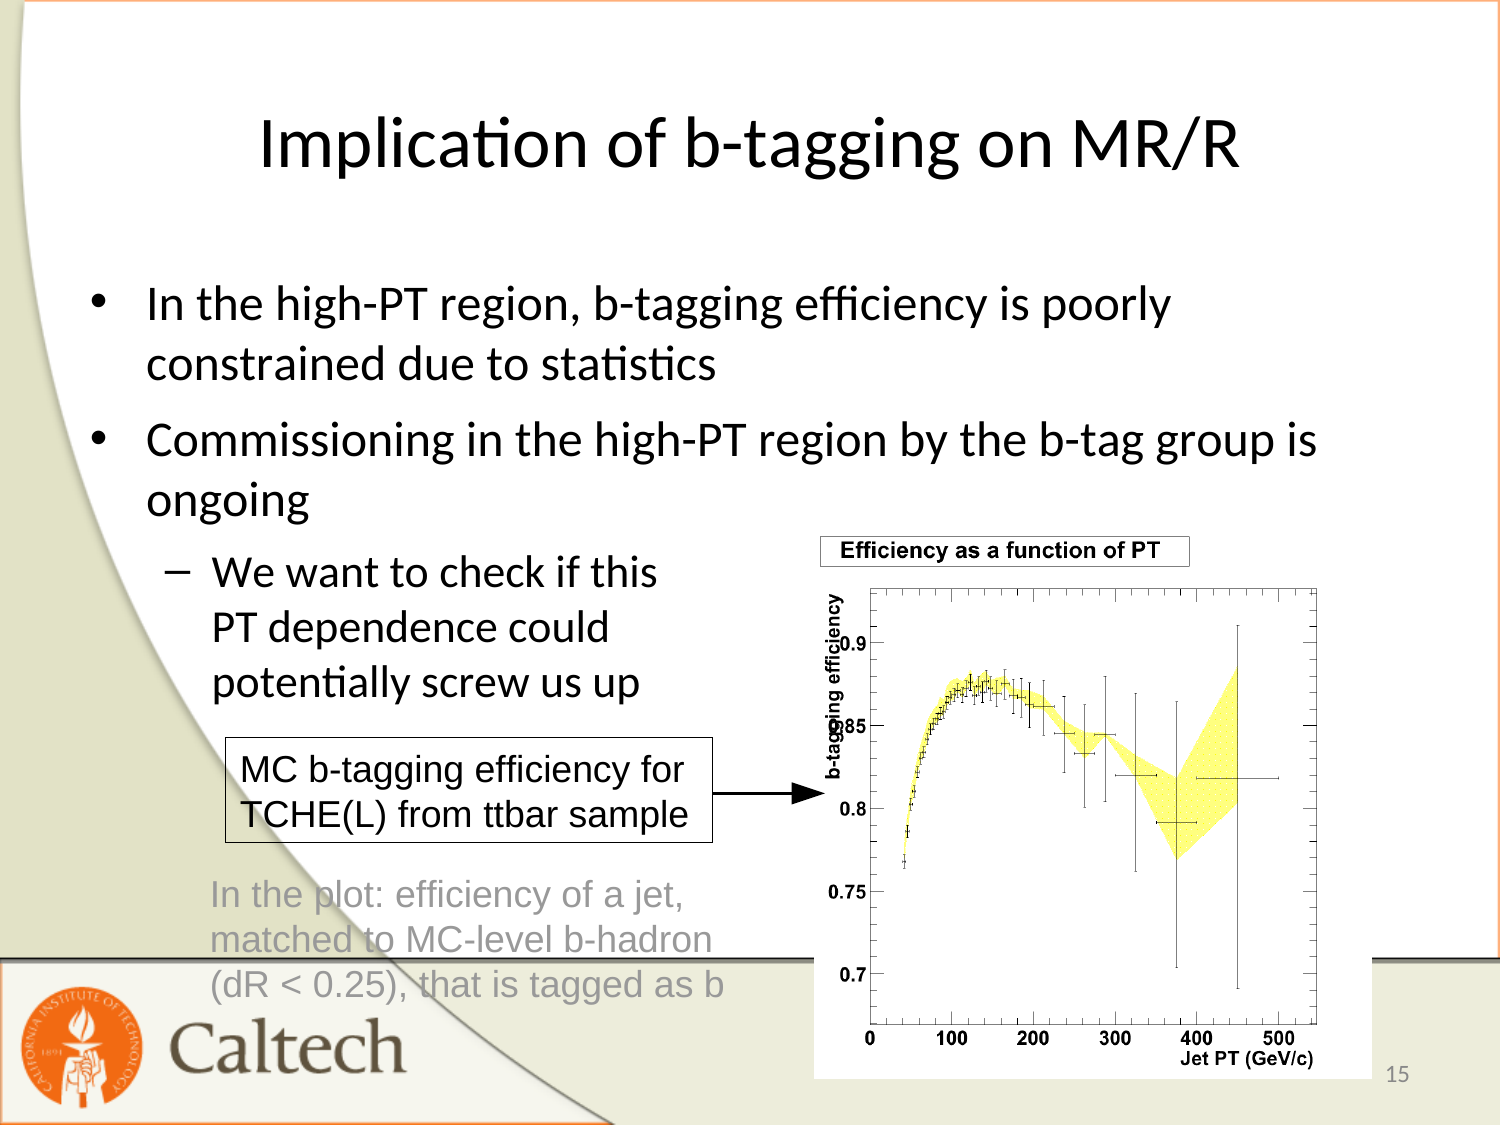

# Implication of b-tagging on MR/R
In the high-PT region, b-tagging efficiency is poorly constrained due to statistics
Commissioning in the high-PT region by the b-tag group is ongoing
We want to check if this
PT dependence could
potentially screw us up
MC b-tagging efficiency for TCHE(L) from ttbar sample
In the plot: efficiency of a jet, matched to MC-level b-hadron (dR < 0.25), that is tagged as b
Yi Chen, LQ3 Meeting, June 17, 2011
15